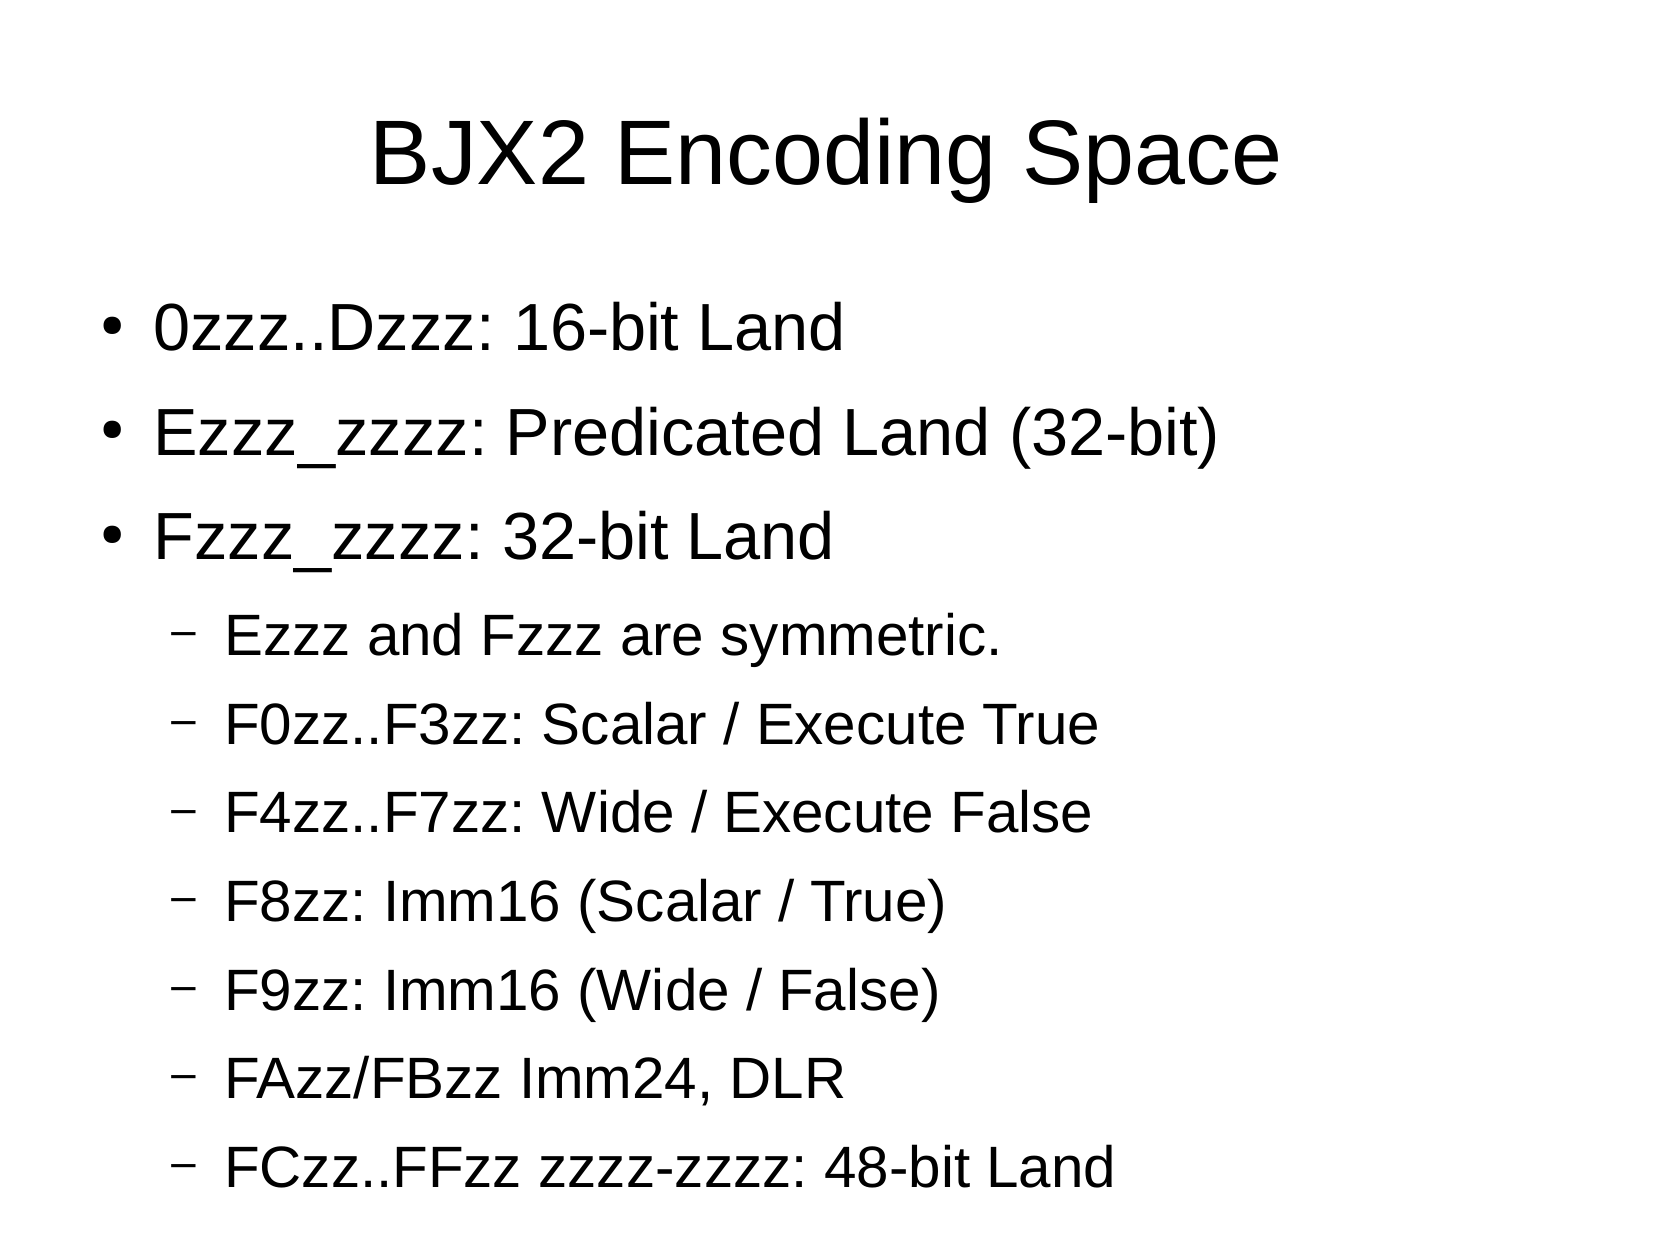

# BJX2 Encoding Space
0zzz..Dzzz: 16-bit Land
Ezzz_zzzz: Predicated Land (32-bit)
Fzzz_zzzz: 32-bit Land
Ezzz and Fzzz are symmetric.
F0zz..F3zz: Scalar / Execute True
F4zz..F7zz: Wide / Execute False
F8zz: Imm16 (Scalar / True)
F9zz: Imm16 (Wide / False)
FAzz/FBzz Imm24, DLR
FCzz..FFzz zzzz-zzzz: 48-bit Land